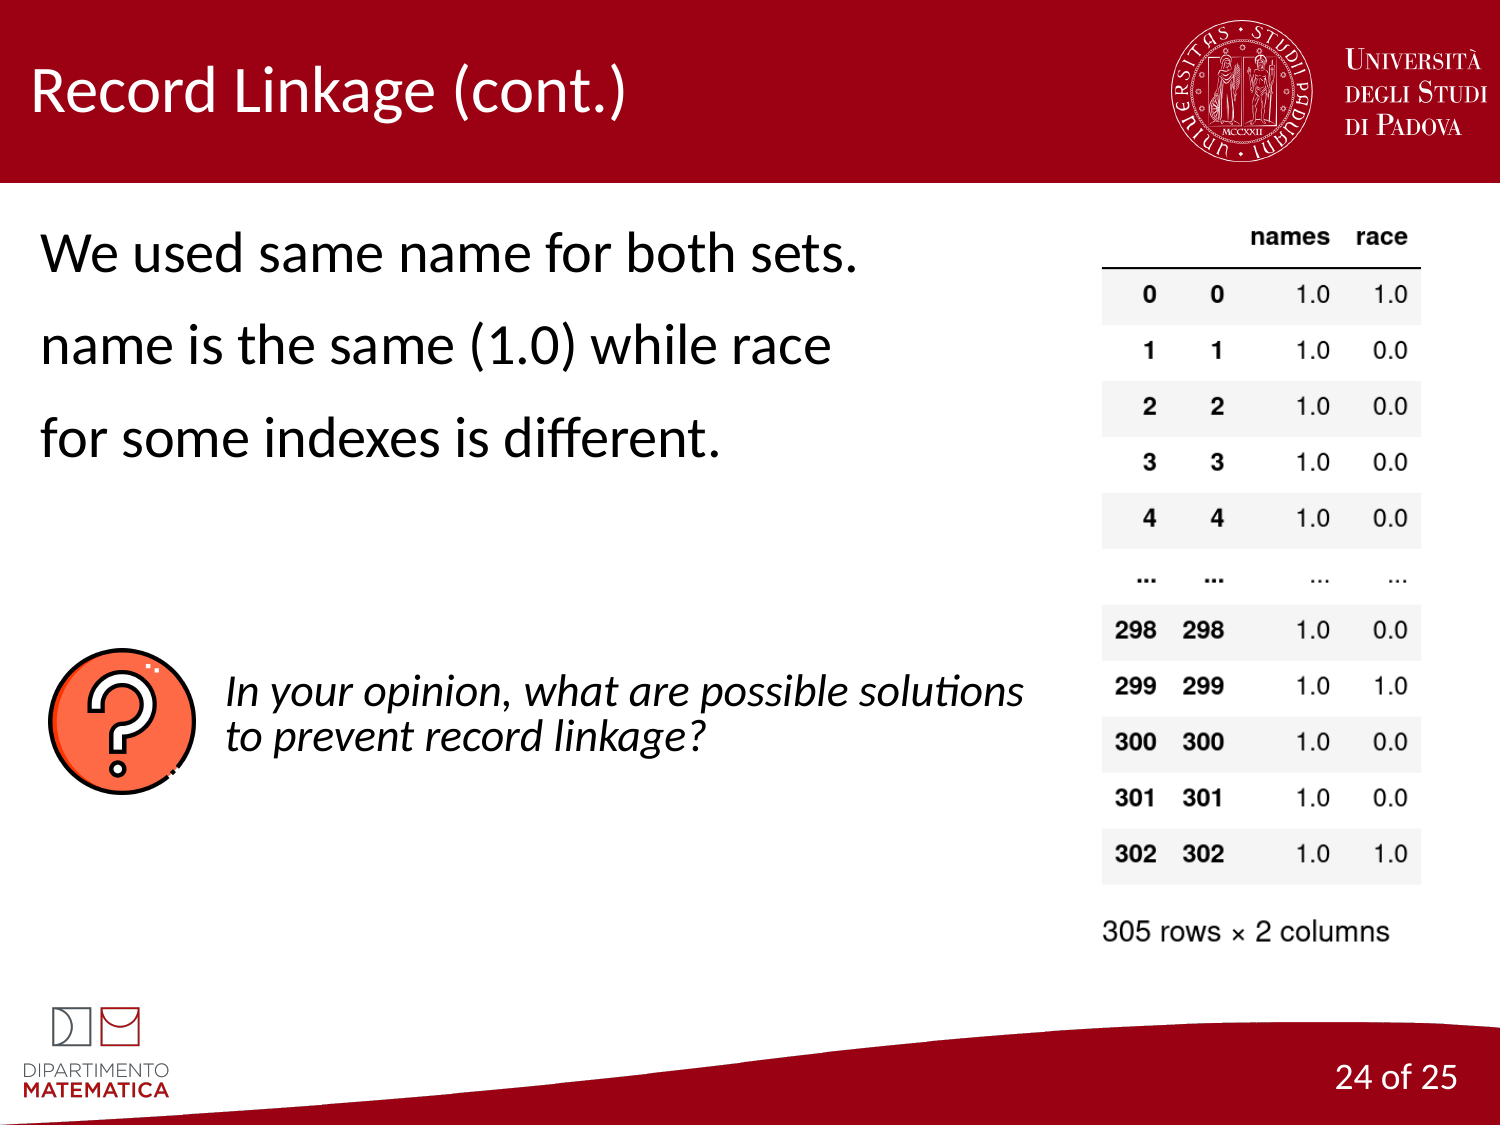

# Record Linkage (cont.)
We used same name for both sets.
name is the same (1.0) while race
for some indexes is different.
In your opinion, what are possible solutions
to prevent record linkage?
 of 25